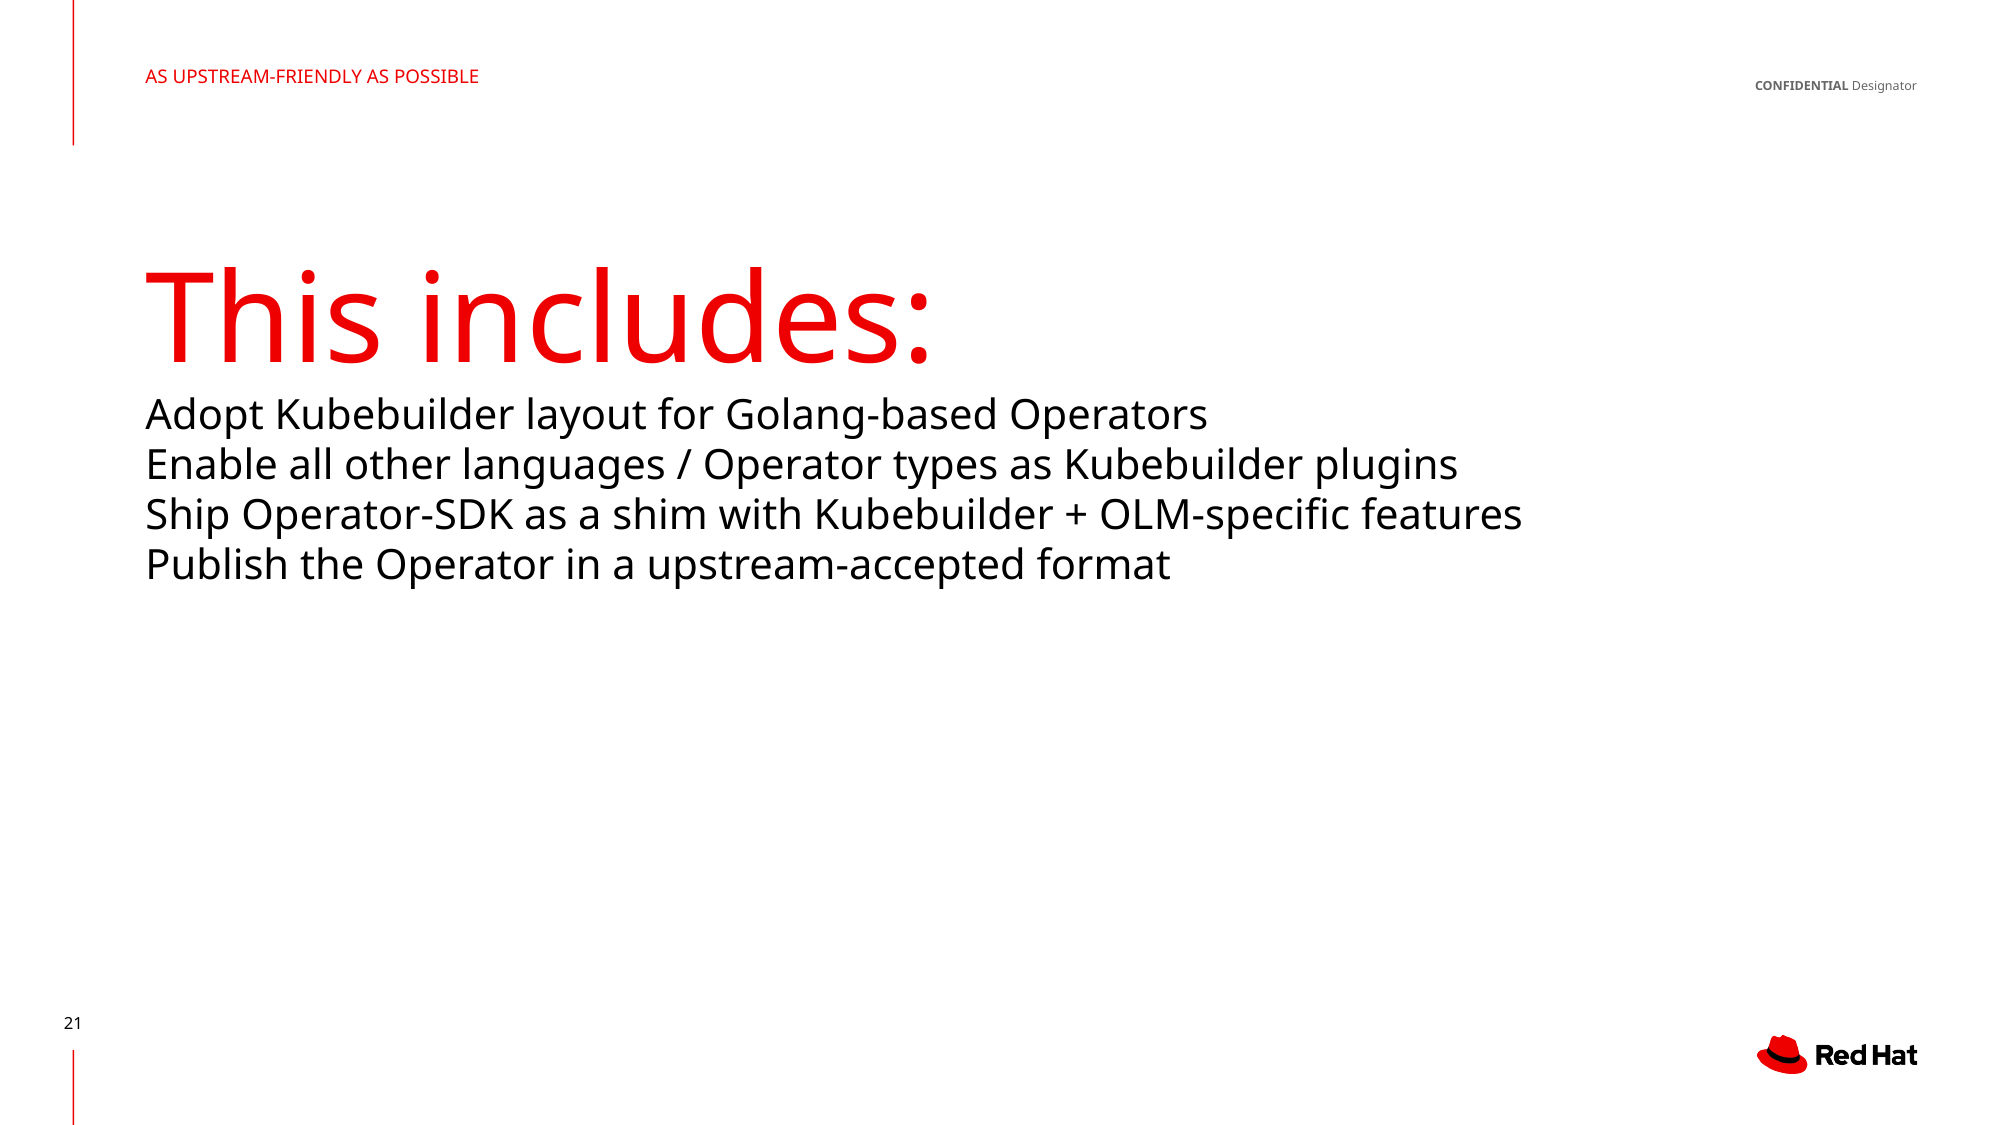

# AS UPSTREAM-FRIENDLY AS POSSIBLE
This includes:
Adopt Kubebuilder layout for Golang-based Operators
Enable all other languages / Operator types as Kubebuilder plugins
Ship Operator-SDK as a shim with Kubebuilder + OLM-specific features
Publish the Operator in a upstream-accepted format